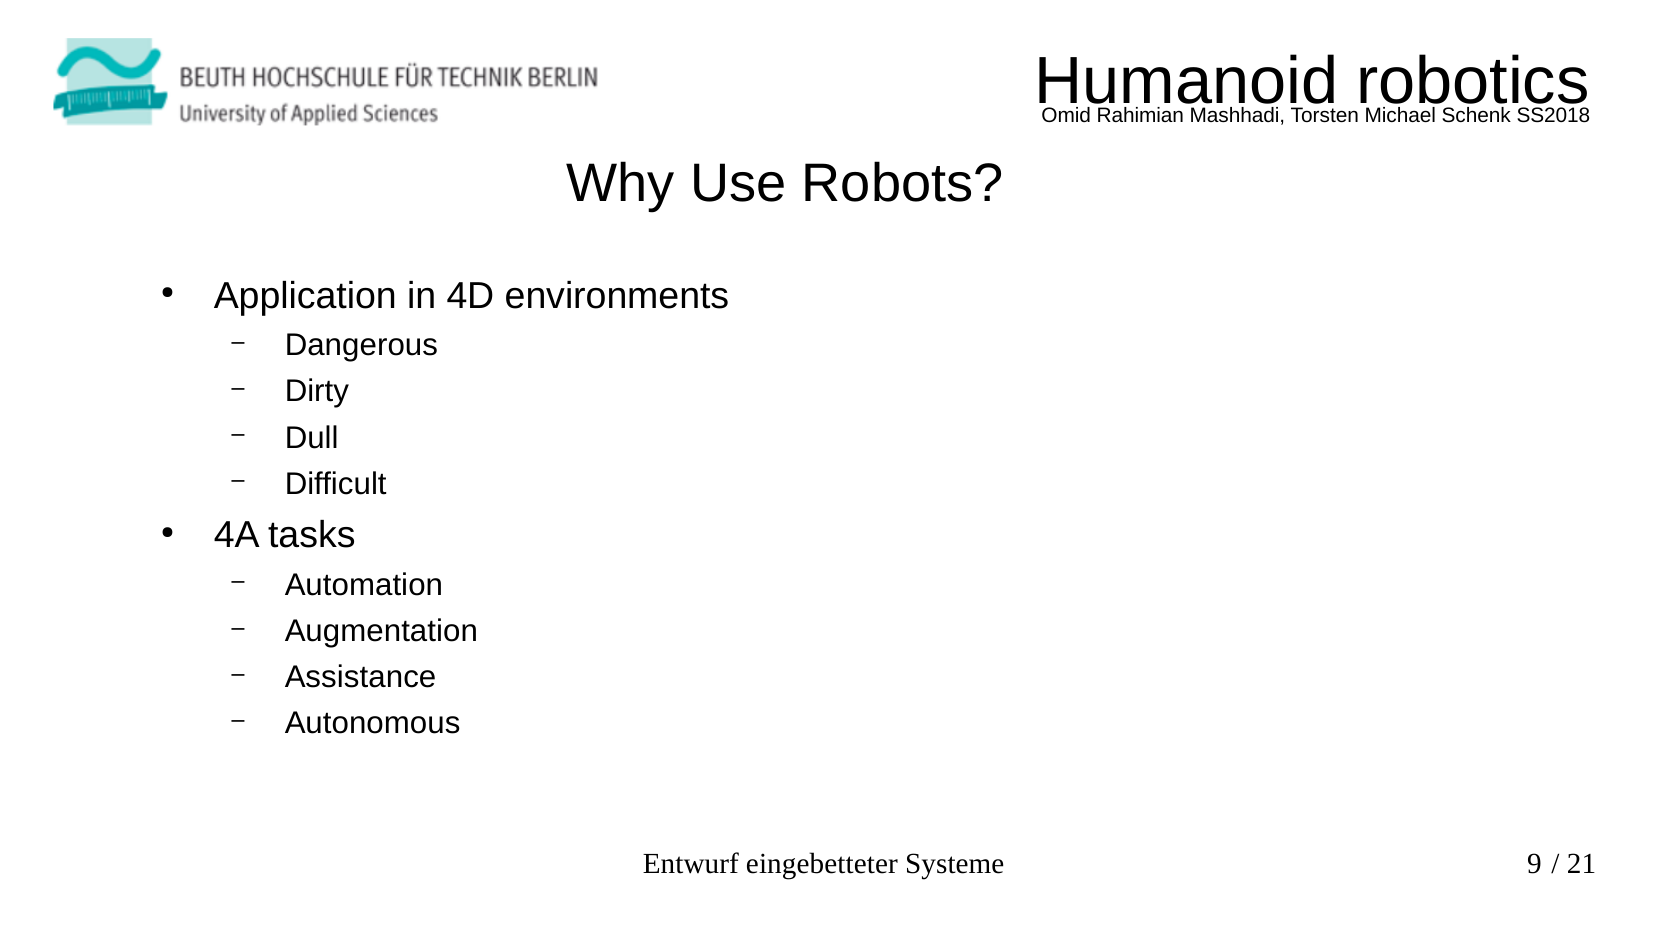

#
Humanoid robotics
Why Use Robots?
Omid Rahimian Mashhadi, Torsten Michael Schenk SS2018
Application in 4D environments
Dangerous
Dirty
Dull
Difficult
4A tasks
Automation
Augmentation
Assistance
Autonomous
 / 21
Entwurf eingebetteter Systeme
9